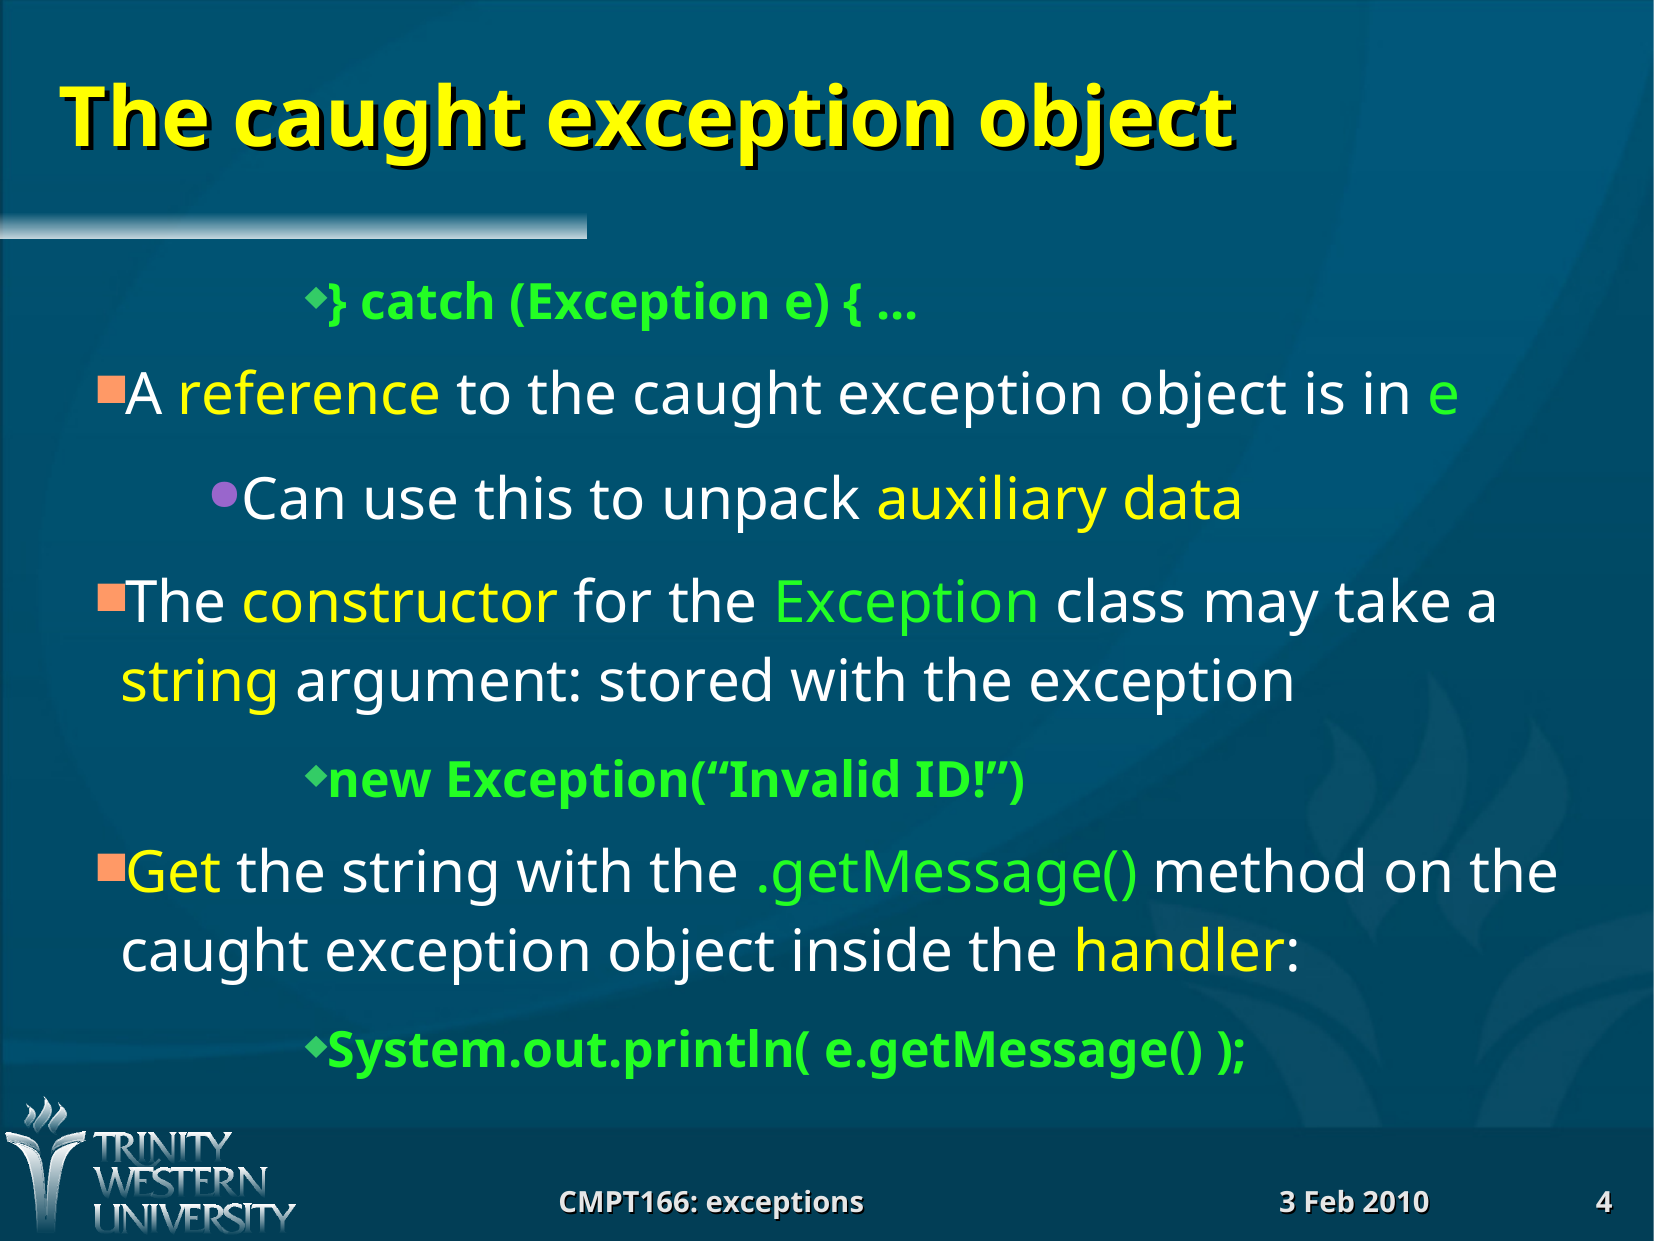

# The caught exception object
} catch (Exception e) { ...
A reference to the caught exception object is in e
Can use this to unpack auxiliary data
The constructor for the Exception class may take a string argument: stored with the exception
new Exception(“Invalid ID!”)
Get the string with the .getMessage() method on the caught exception object inside the handler:
System.out.println( e.getMessage() );
CMPT166: exceptions
3 Feb 2010
4